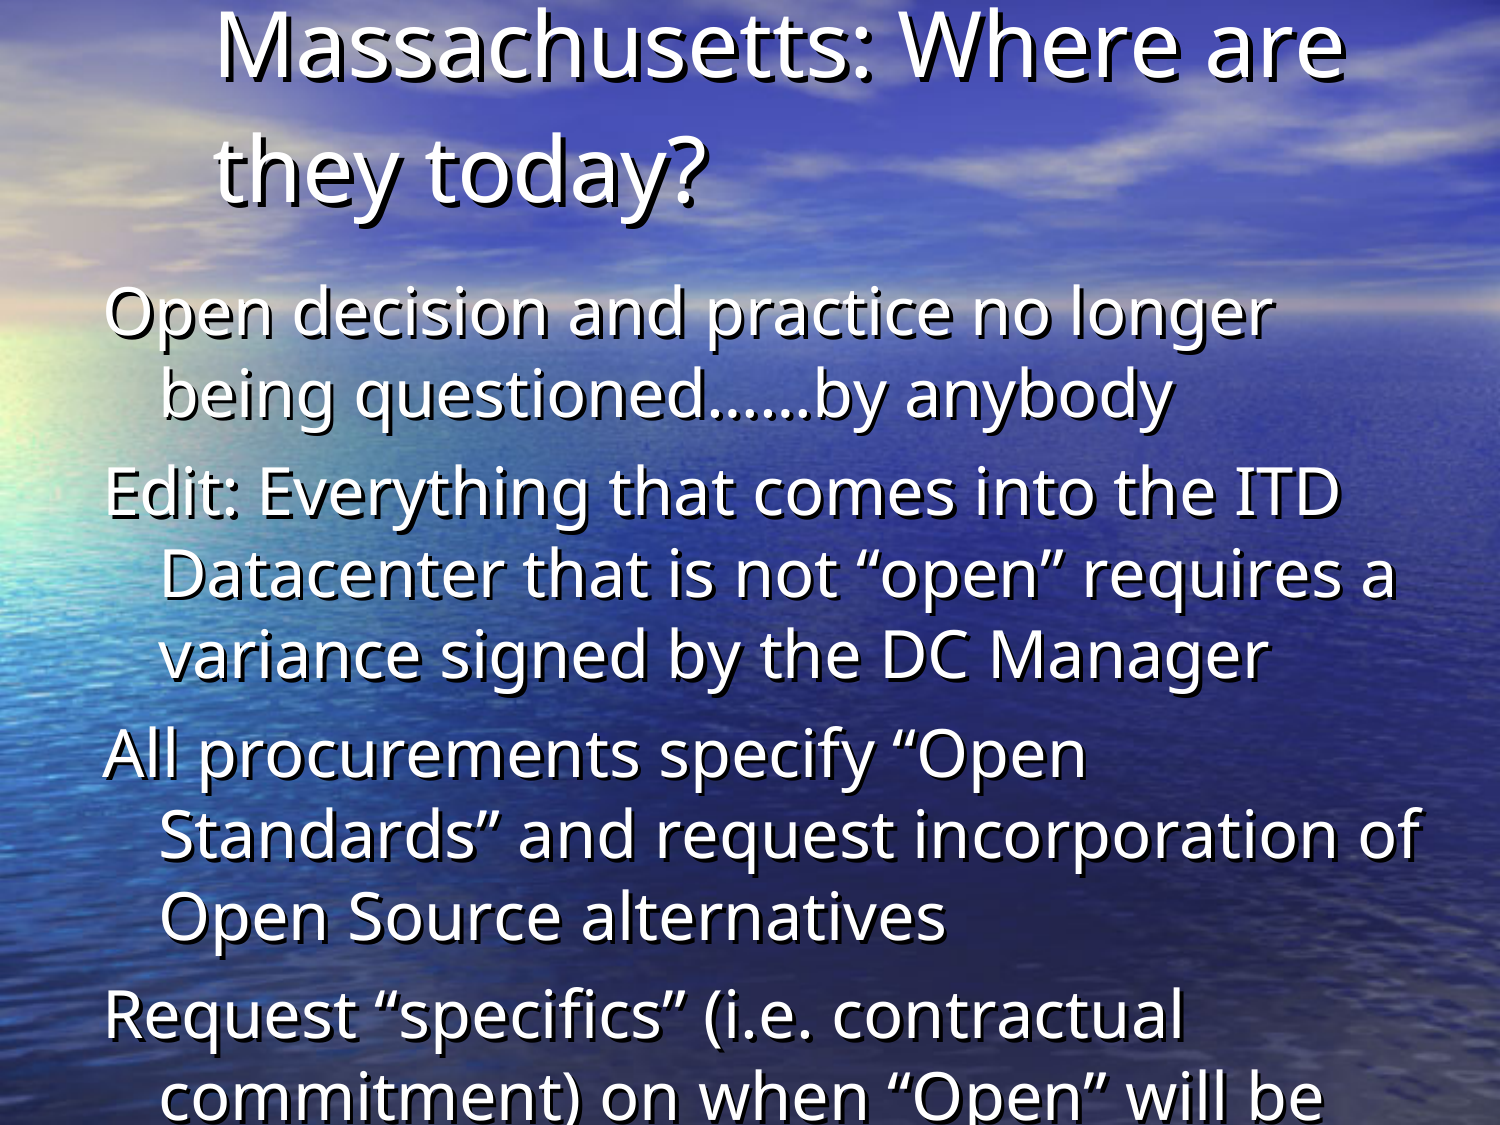

# Massachusetts: Where are they today?
Open decision and practice no longer being questioned……by anybody
Edit: Everything that comes into the ITD Datacenter that is not “open” requires a variance signed by the DC Manager
All procurements specify “Open Standards” and request incorporation of Open Source alternatives
Request “specifics” (i.e. contractual commitment) on when “Open” will be there